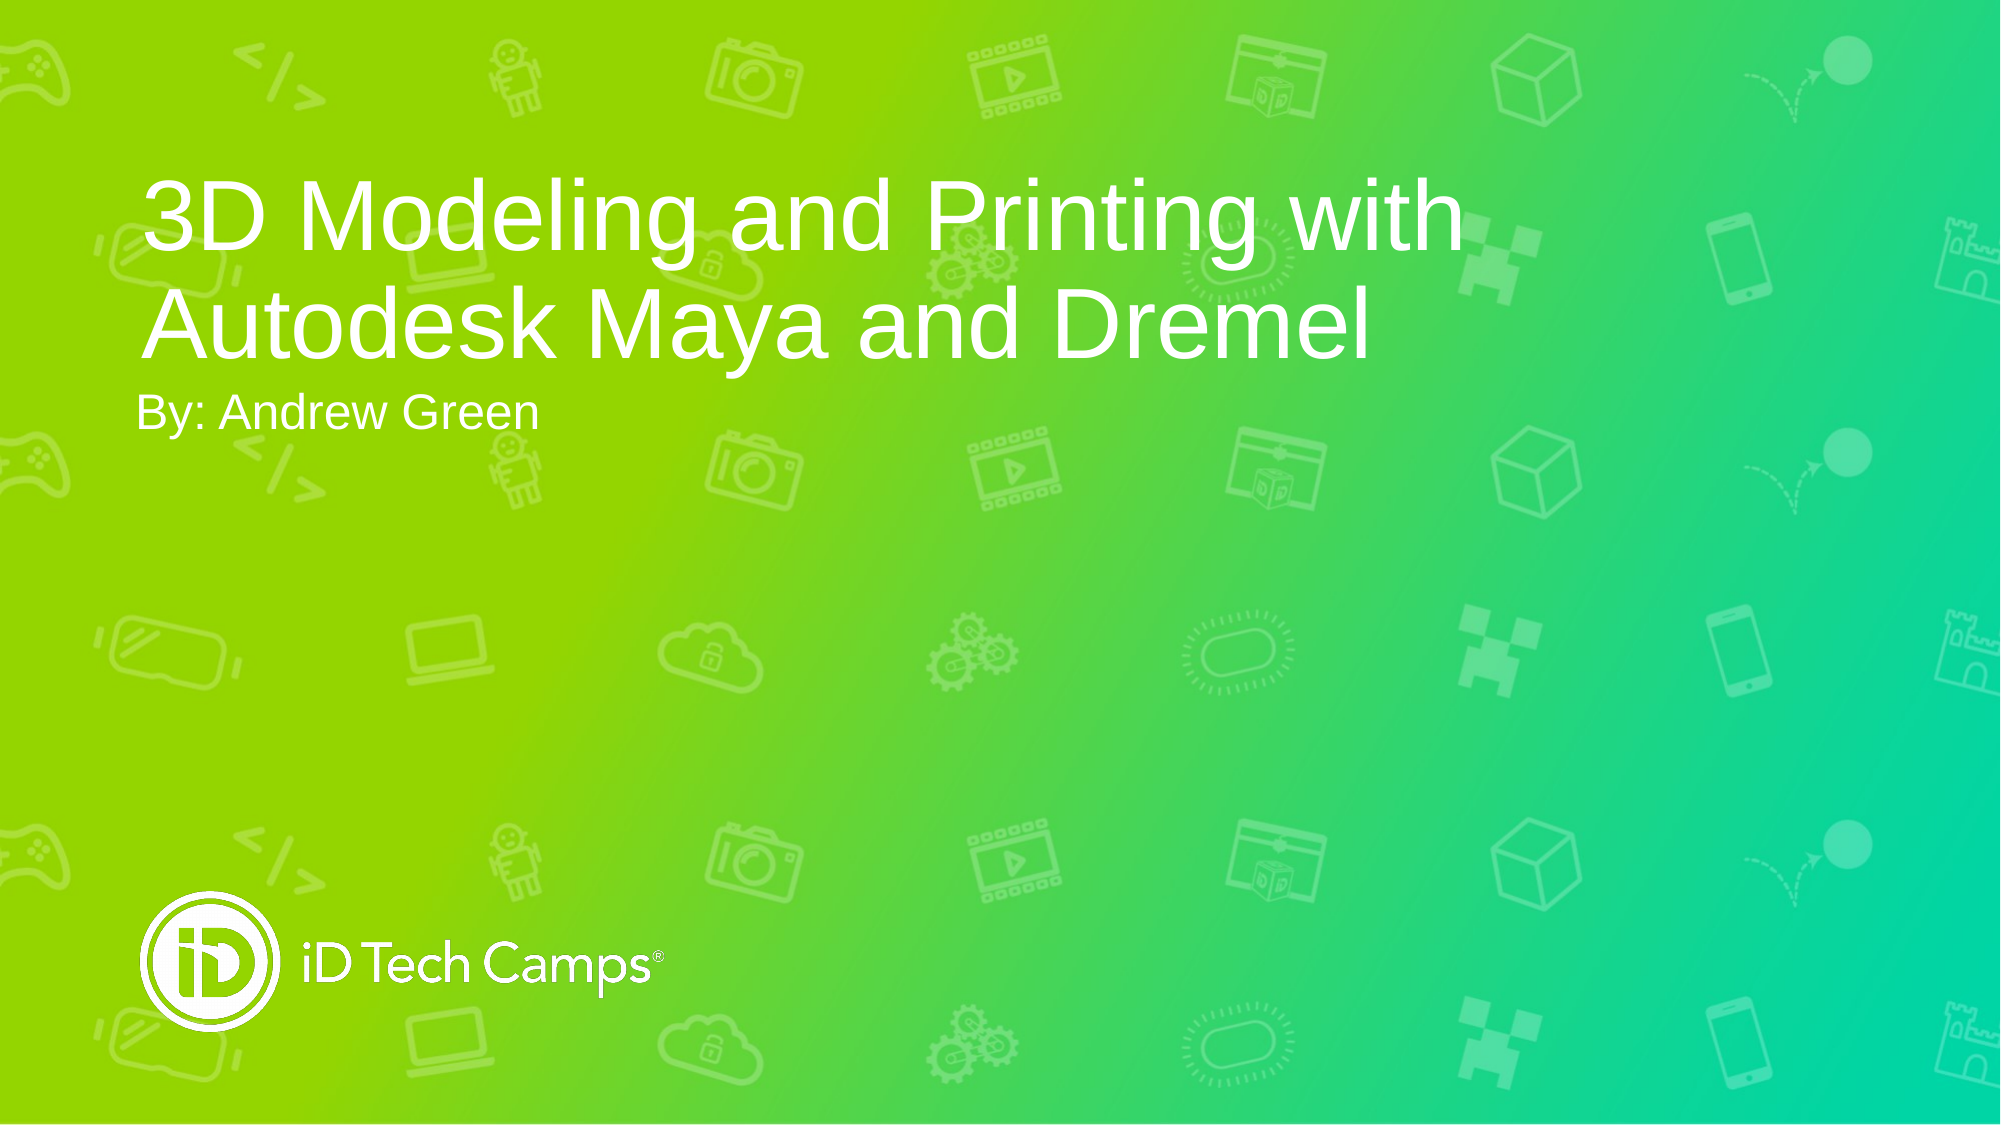

3D Modeling and Printing with Autodesk Maya and Dremel
# By: Andrew Green